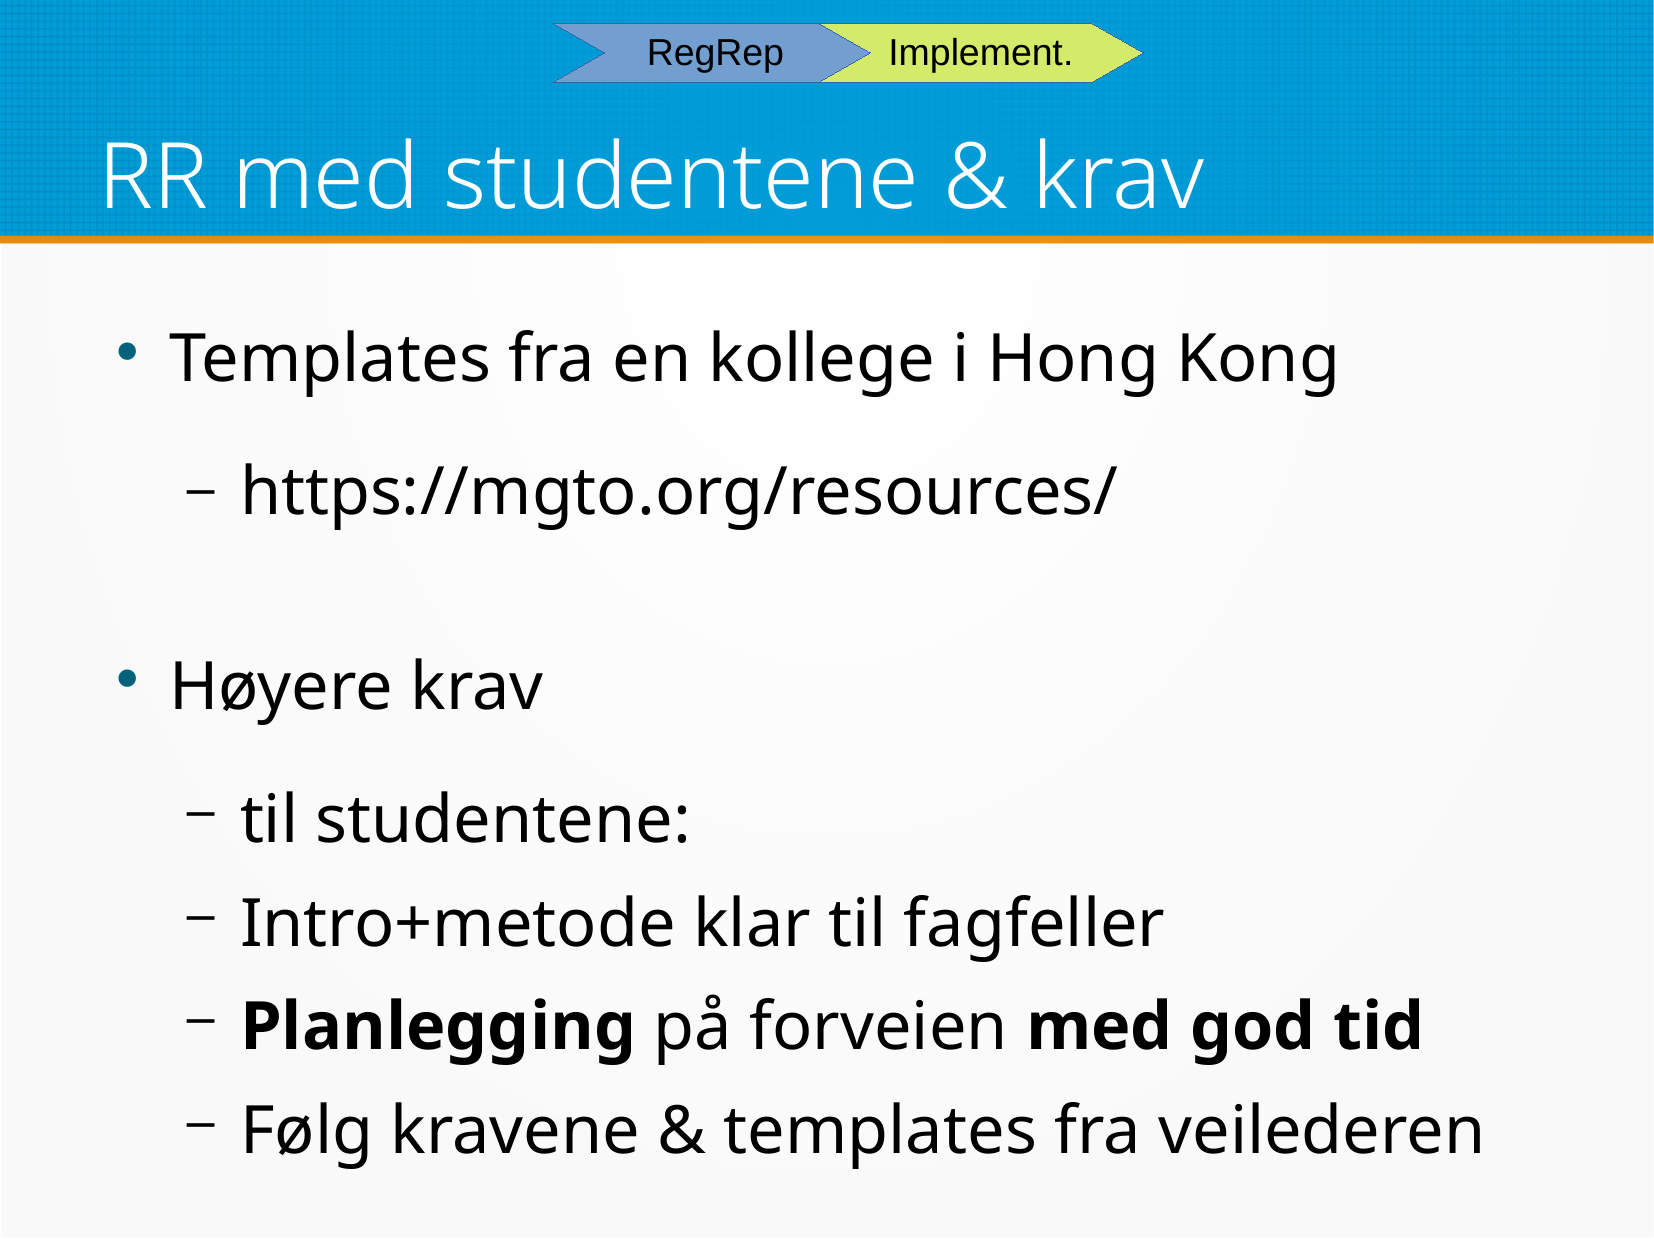

# RR med studentene & krav
RegRep
Implement.
Templates fra en kollege i Hong Kong
https://mgto.org/resources/
Høyere krav
til studentene:
Intro+metode klar til fagfeller
Planlegging på forveien med god tid
Følg kravene & templates fra veilederen